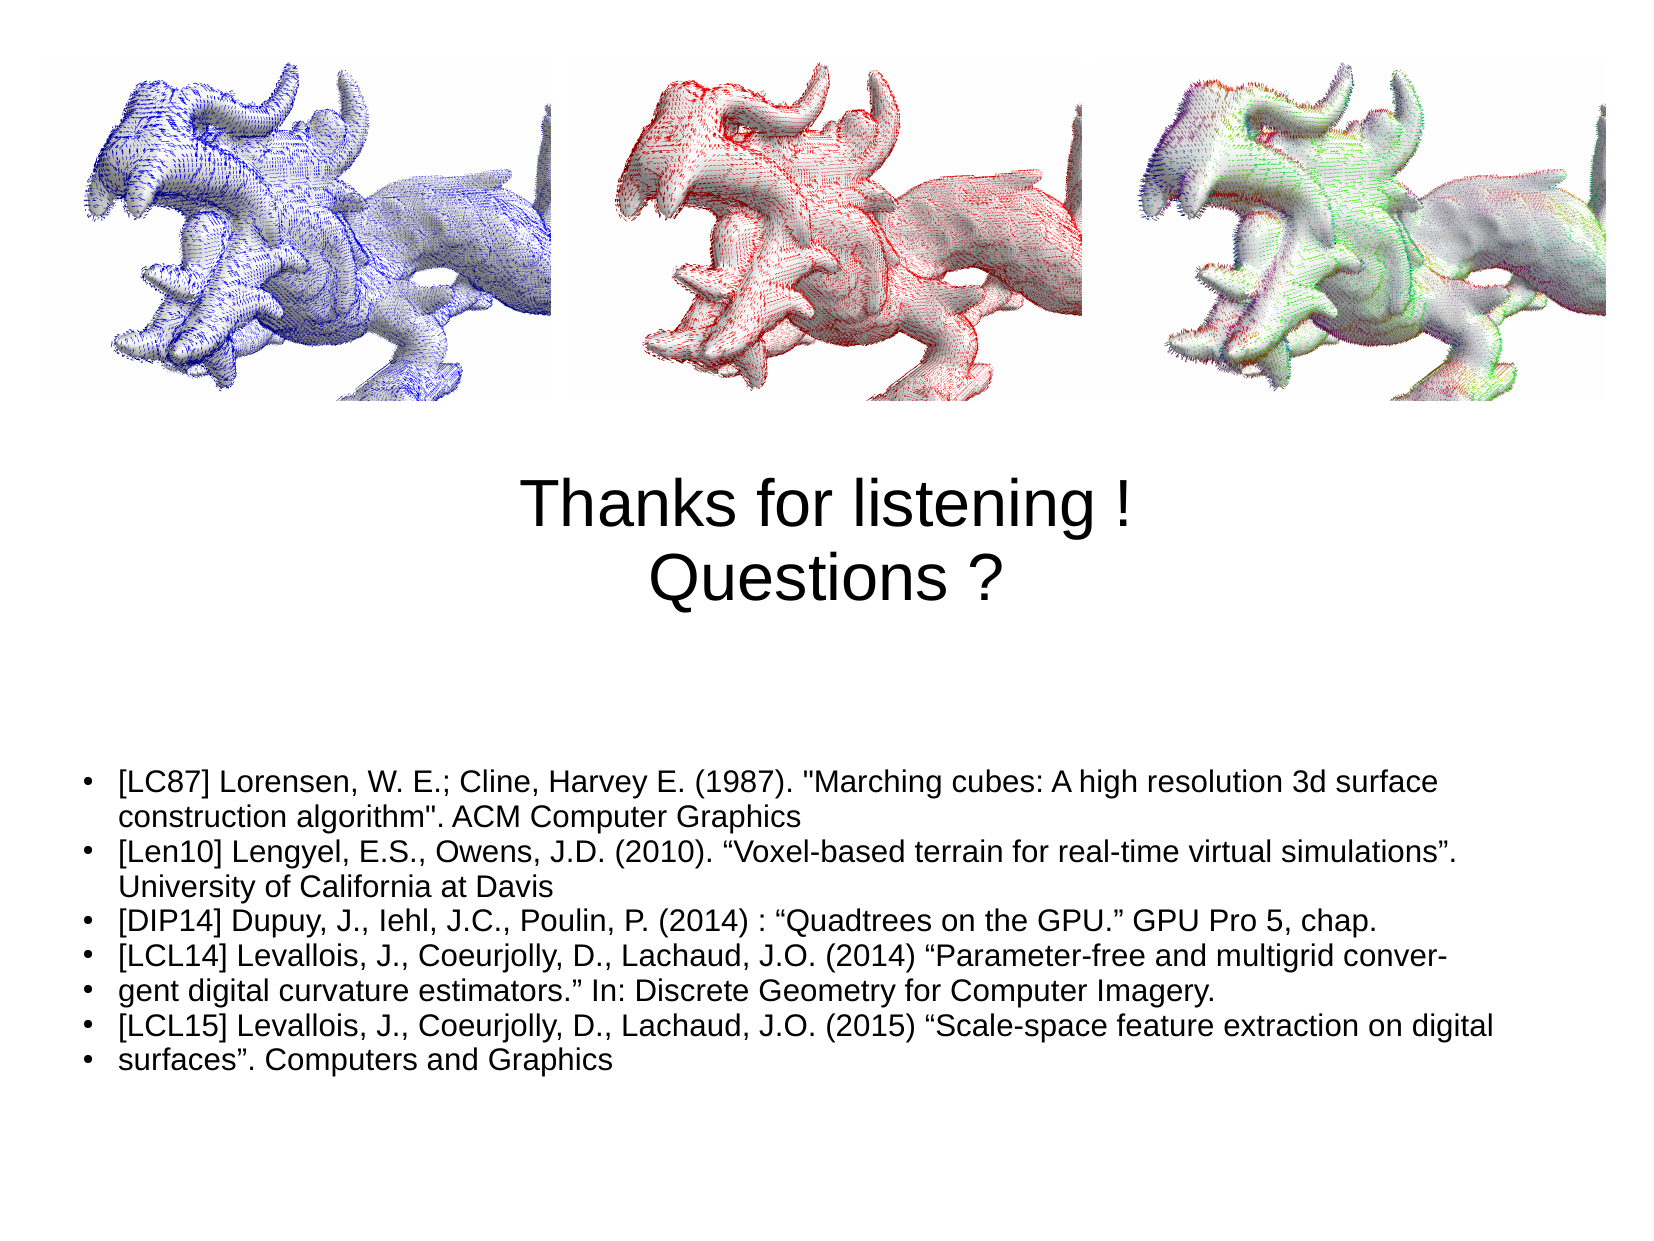

# Thanks for listening !
Questions ?
[LC87] Lorensen, W. E.; Cline, Harvey E. (1987). "Marching cubes: A high resolution 3d surface construction algorithm". ACM Computer Graphics
[Len10] Lengyel, E.S., Owens, J.D. (2010). “Voxel-based terrain for real-time virtual simulations”. University of California at Davis
[DIP14] Dupuy, J., Iehl, J.C., Poulin, P. (2014) : “Quadtrees on the GPU.” GPU Pro 5, chap.
[LCL14] Levallois, J., Coeurjolly, D., Lachaud, J.O. (2014) “Parameter-free and multigrid conver-
gent digital curvature estimators.” In: Discrete Geometry for Computer Imagery.
[LCL15] Levallois, J., Coeurjolly, D., Lachaud, J.O. (2015) “Scale-space feature extraction on digital
surfaces”. Computers and Graphics